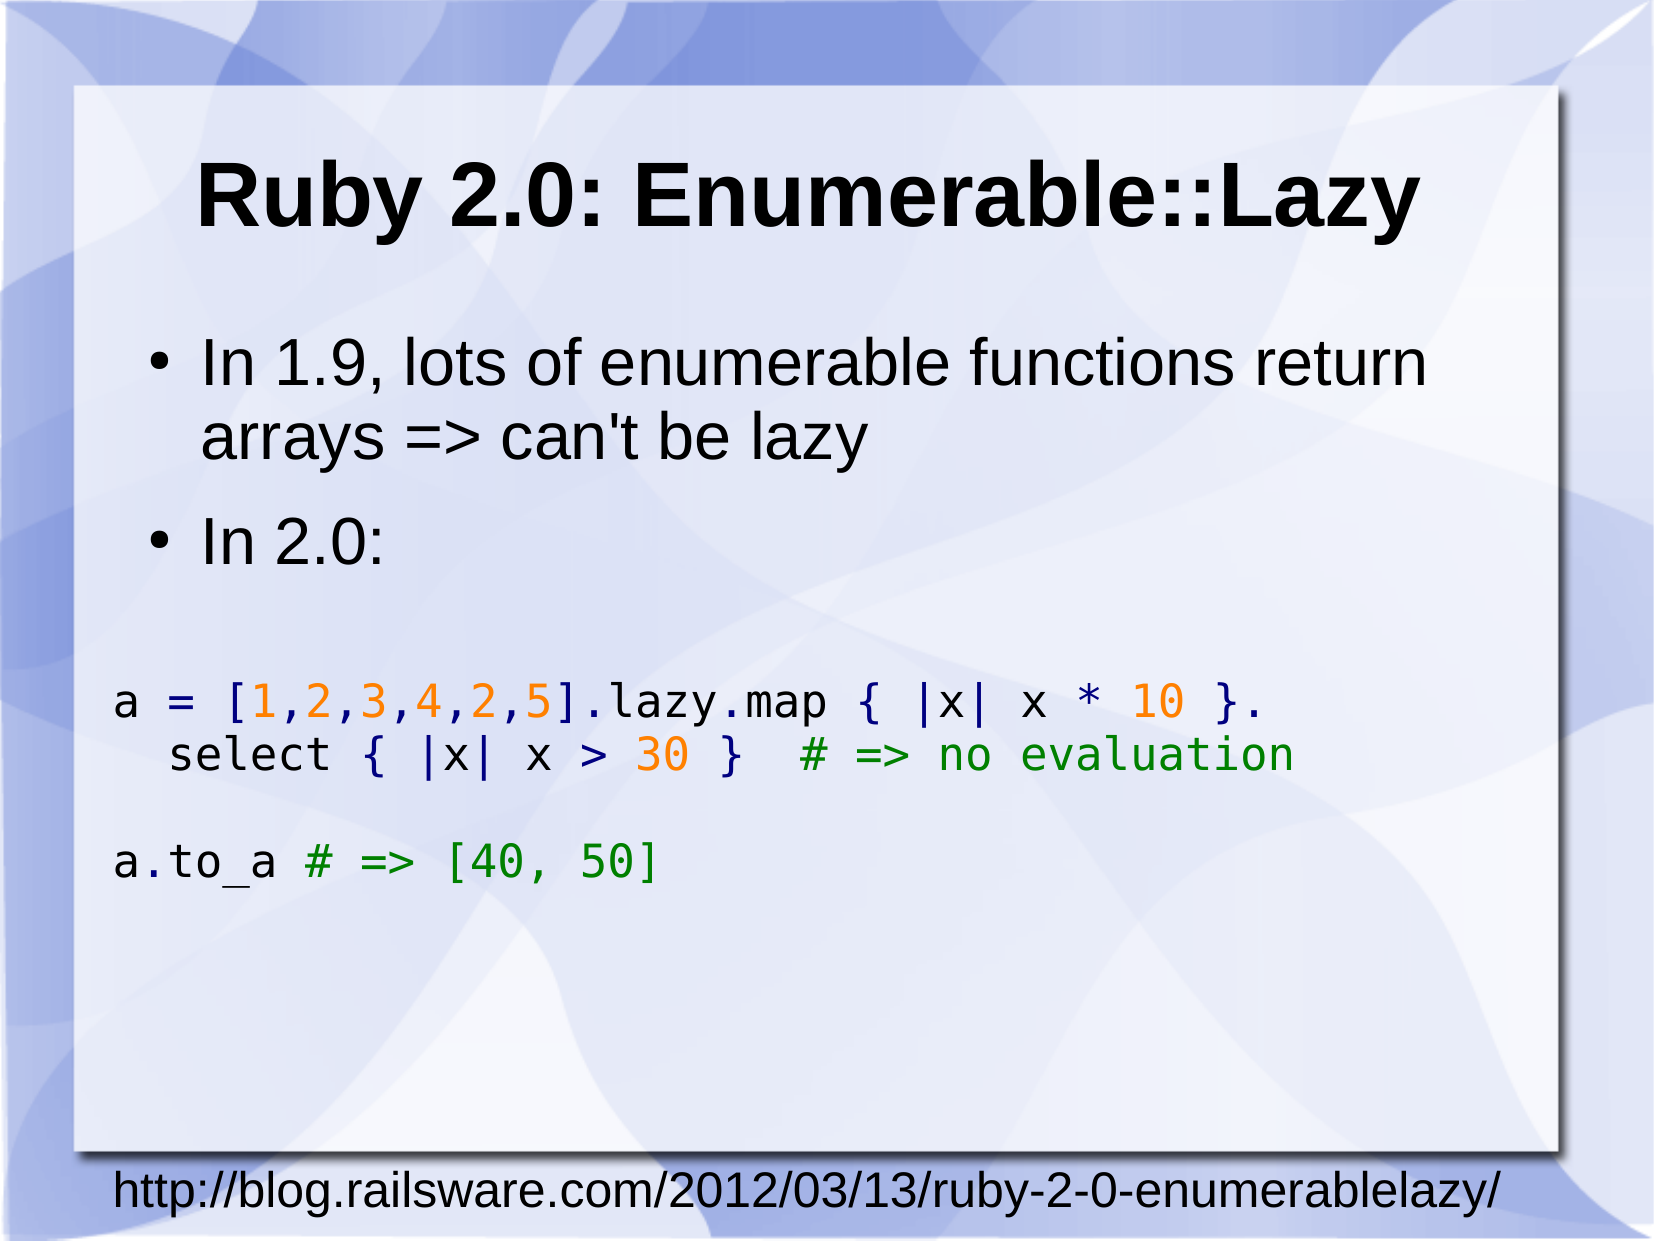

# Ruby 2.0: Enumerable::Lazy
In 1.9, lots of enumerable functions return arrays => can't be lazy
In 2.0:
a = [1,2,3,4,2,5].lazy.map { |x| x * 10 }.
 select { |x| x > 30 } # => no evaluation
a.to_a # => [40, 50]
http://blog.railsware.com/2012/03/13/ruby-2-0-enumerablelazy/